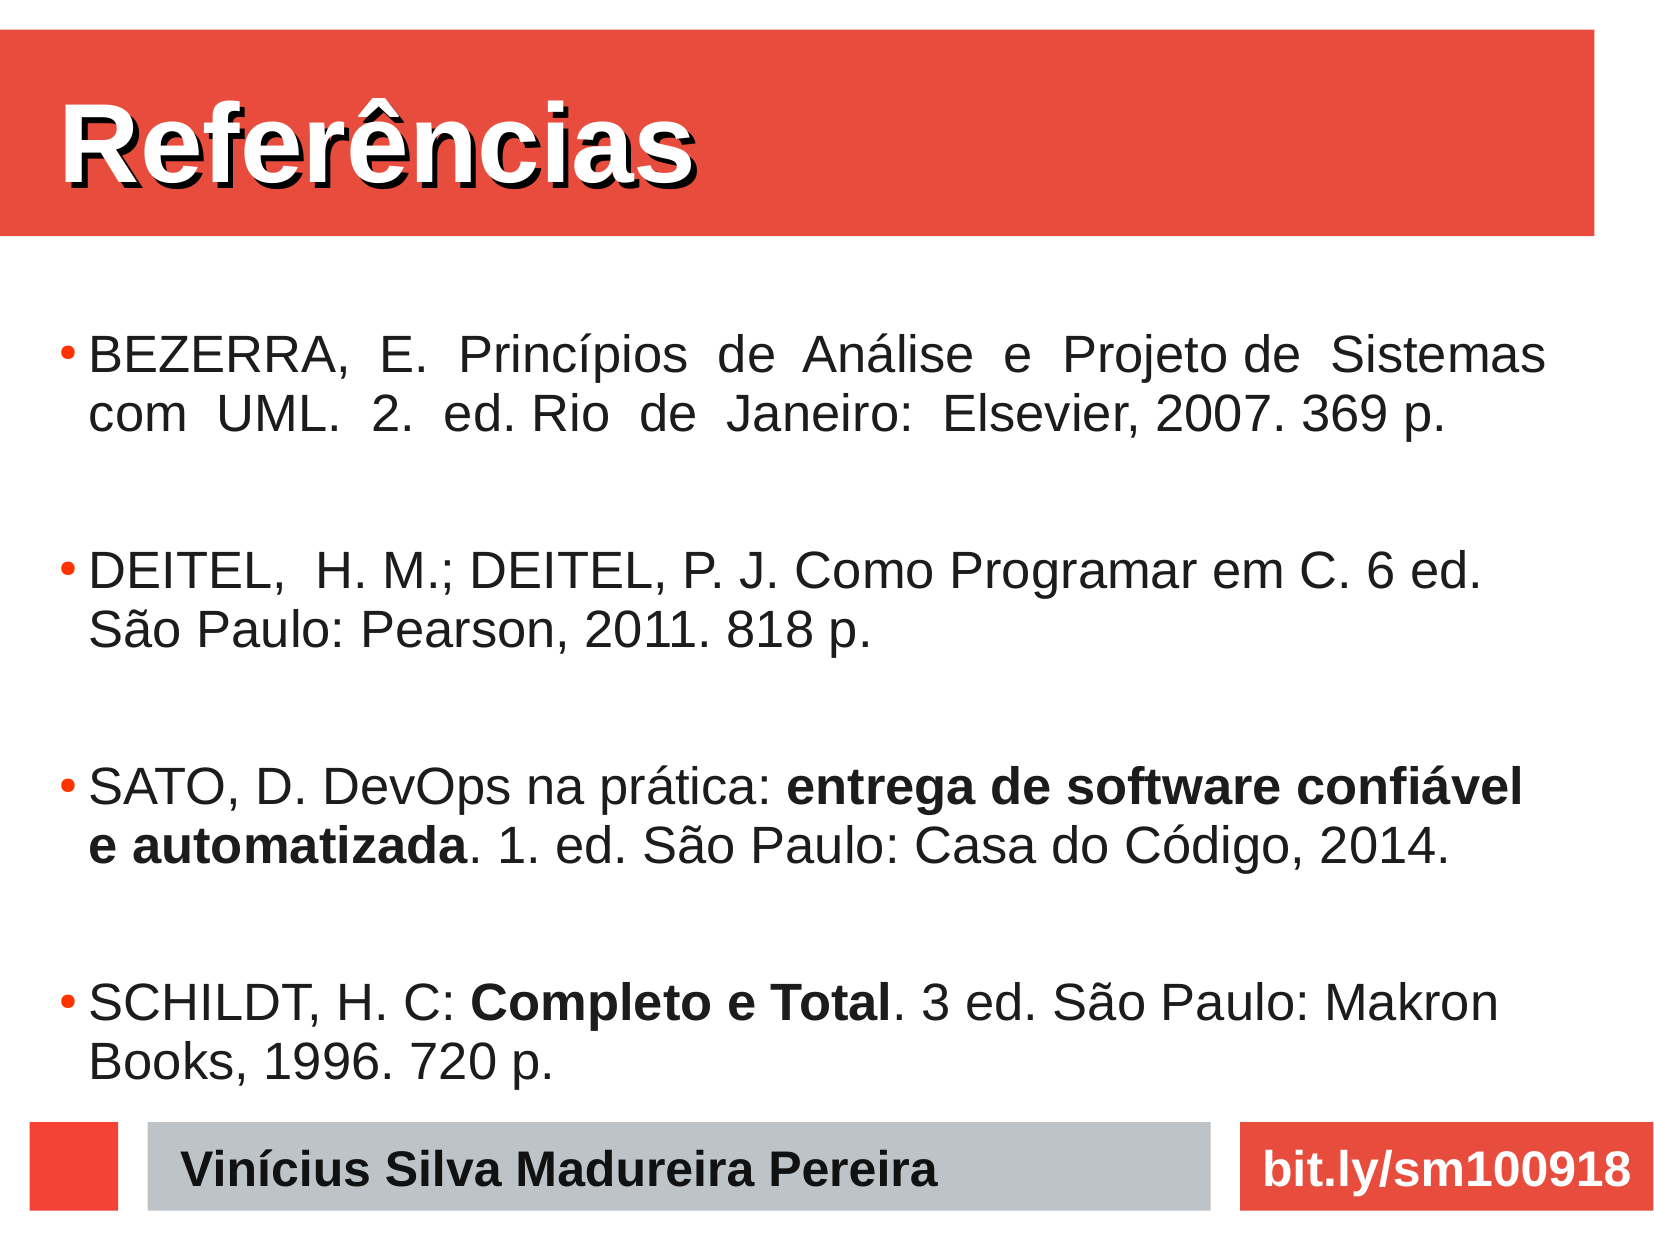

# Referências
BEZERRA, E. Princípios de Análise e Projeto de Sistemas com UML. 2. ed. Rio de Janeiro: Elsevier, 2007. 369 p.
DEITEL, H. M.; DEITEL, P. J. Como Programar em C. 6 ed. São Paulo: Pearson, 2011. 818 p.
SATO, D. DevOps na prática: entrega de software confiável e automatizada. 1. ed. São Paulo: Casa do Código, 2014.
SCHILDT, H. C: Completo e Total. 3 ed. São Paulo: Makron Books, 1996. 720 p.
Vinícius Silva Madureira Pereira
bit.ly/sm100918